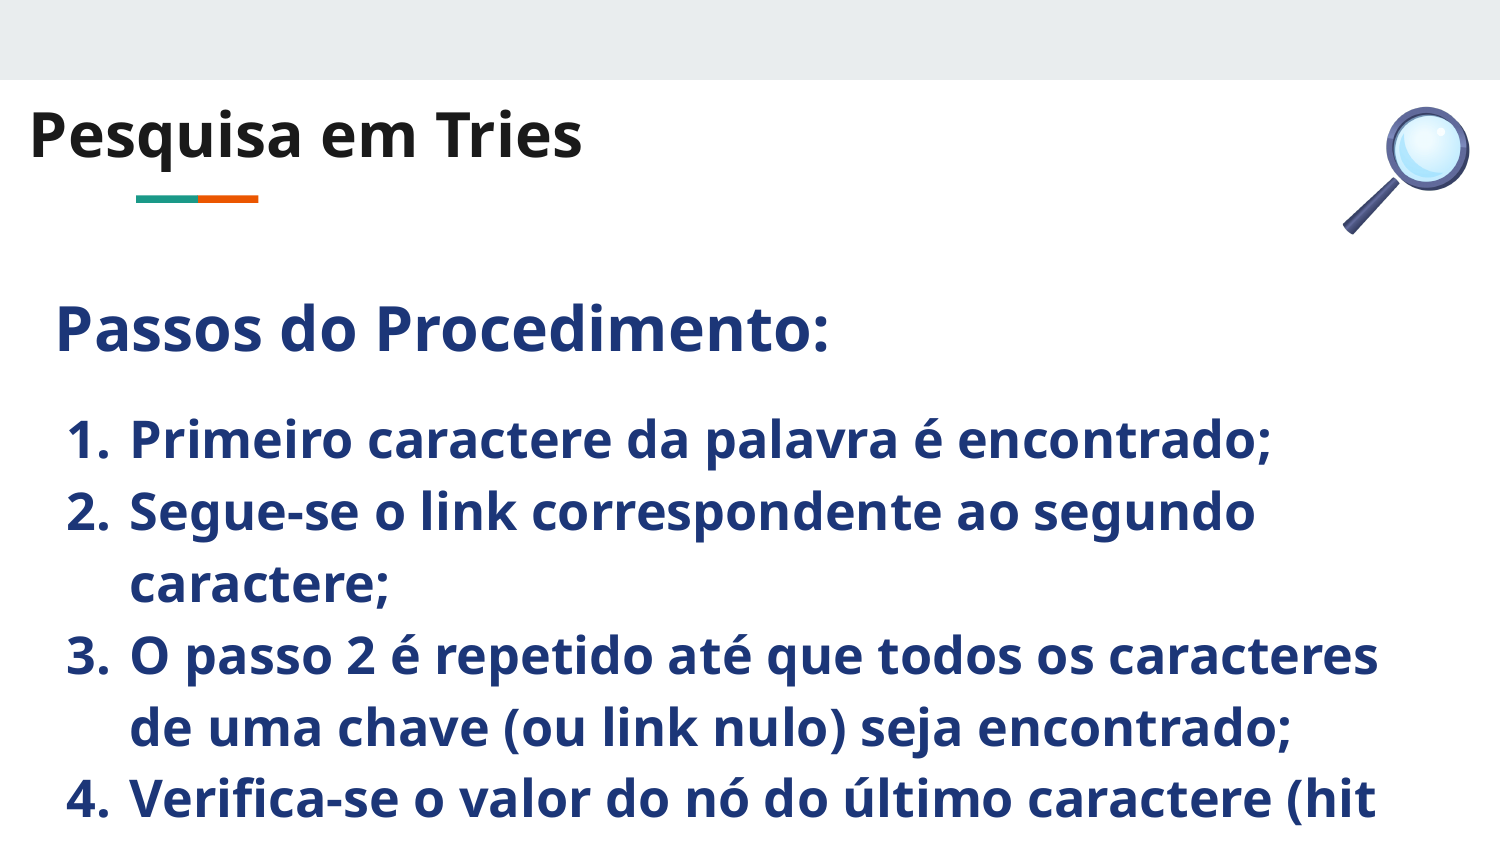

Pesquisa em Tries
# Passos do Procedimento:
Primeiro caractere da palavra é encontrado;
Segue-se o link correspondente ao segundo caractere;
O passo 2 é repetido até que todos os caracteres de uma chave (ou link nulo) seja encontrado;
Verifica-se o valor do nó do último caractere (hit ou miss)